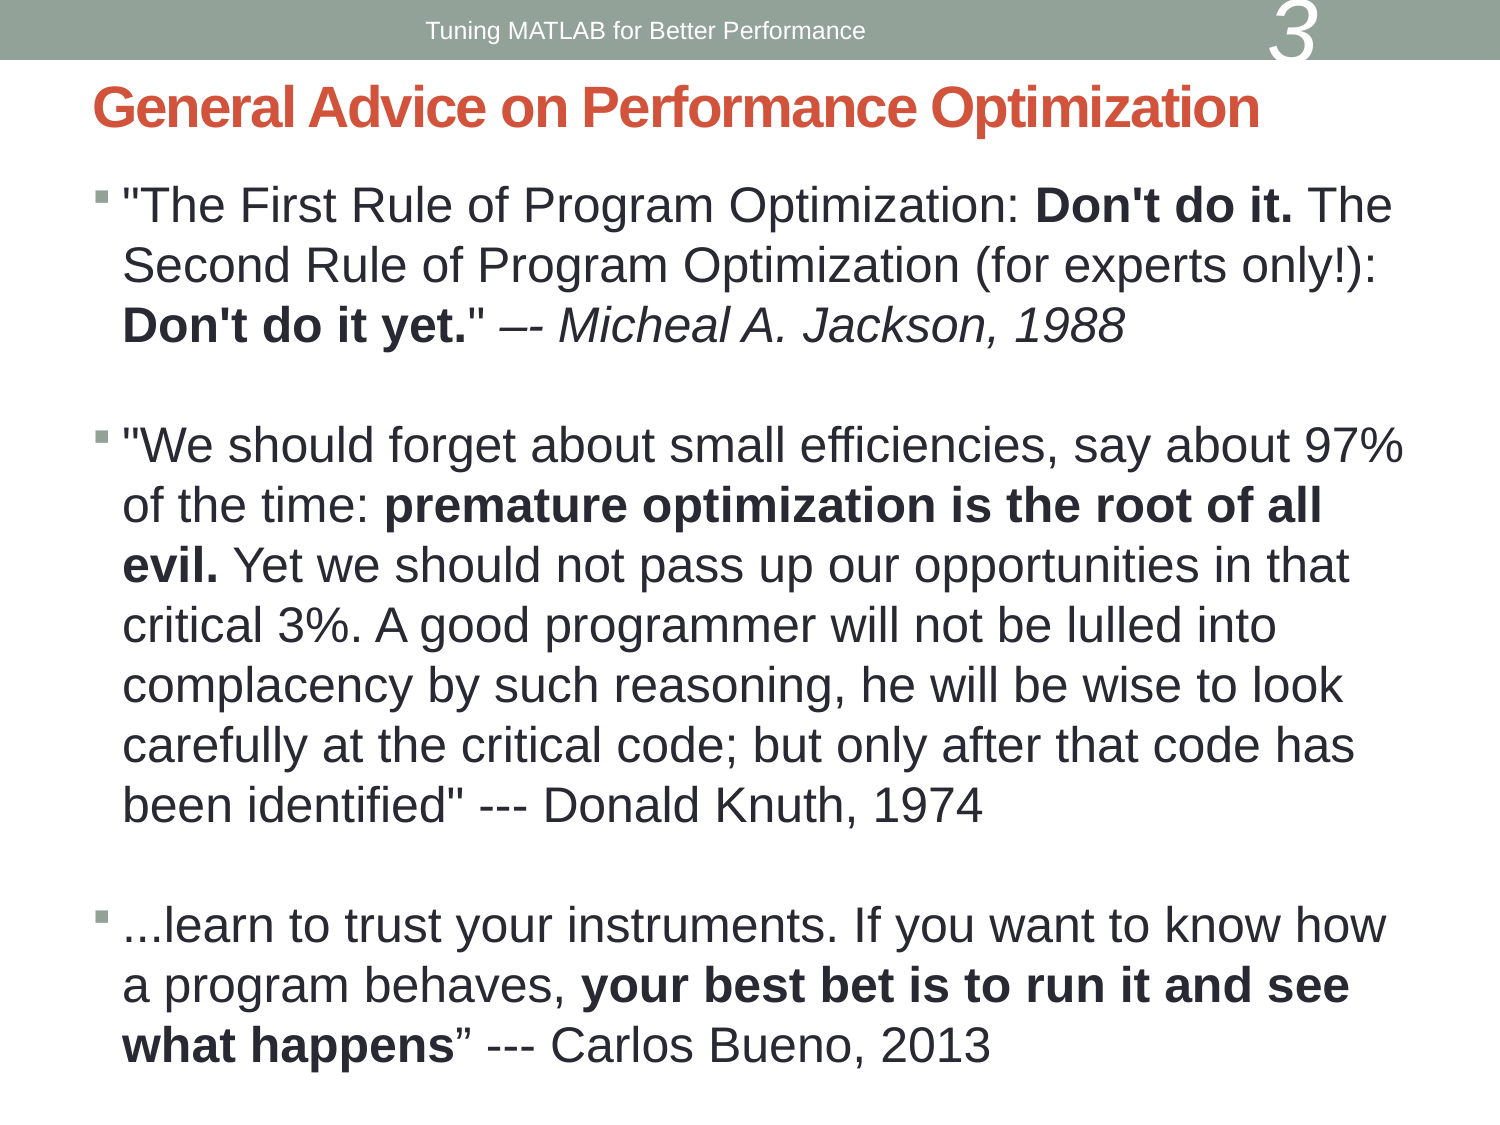

Tuning MATLAB for Better Performance
General Advice on Performance Optimization
# "The First Rule of Program Optimization: Don't do it. The Second Rule of Program Optimization (for experts only!): Don't do it yet." –- Micheal A. Jackson, 1988
"We should forget about small efficiencies, say about 97% of the time: premature optimization is the root of all evil. Yet we should not pass up our opportunities in that critical 3%. A good programmer will not be lulled into complacency by such reasoning, he will be wise to look carefully at the critical code; but only after that code has been identified" --- Donald Knuth, 1974
...learn to trust your instruments. If you want to know how a program behaves, your best bet is to run it and see what happens” --- Carlos Bueno, 2013